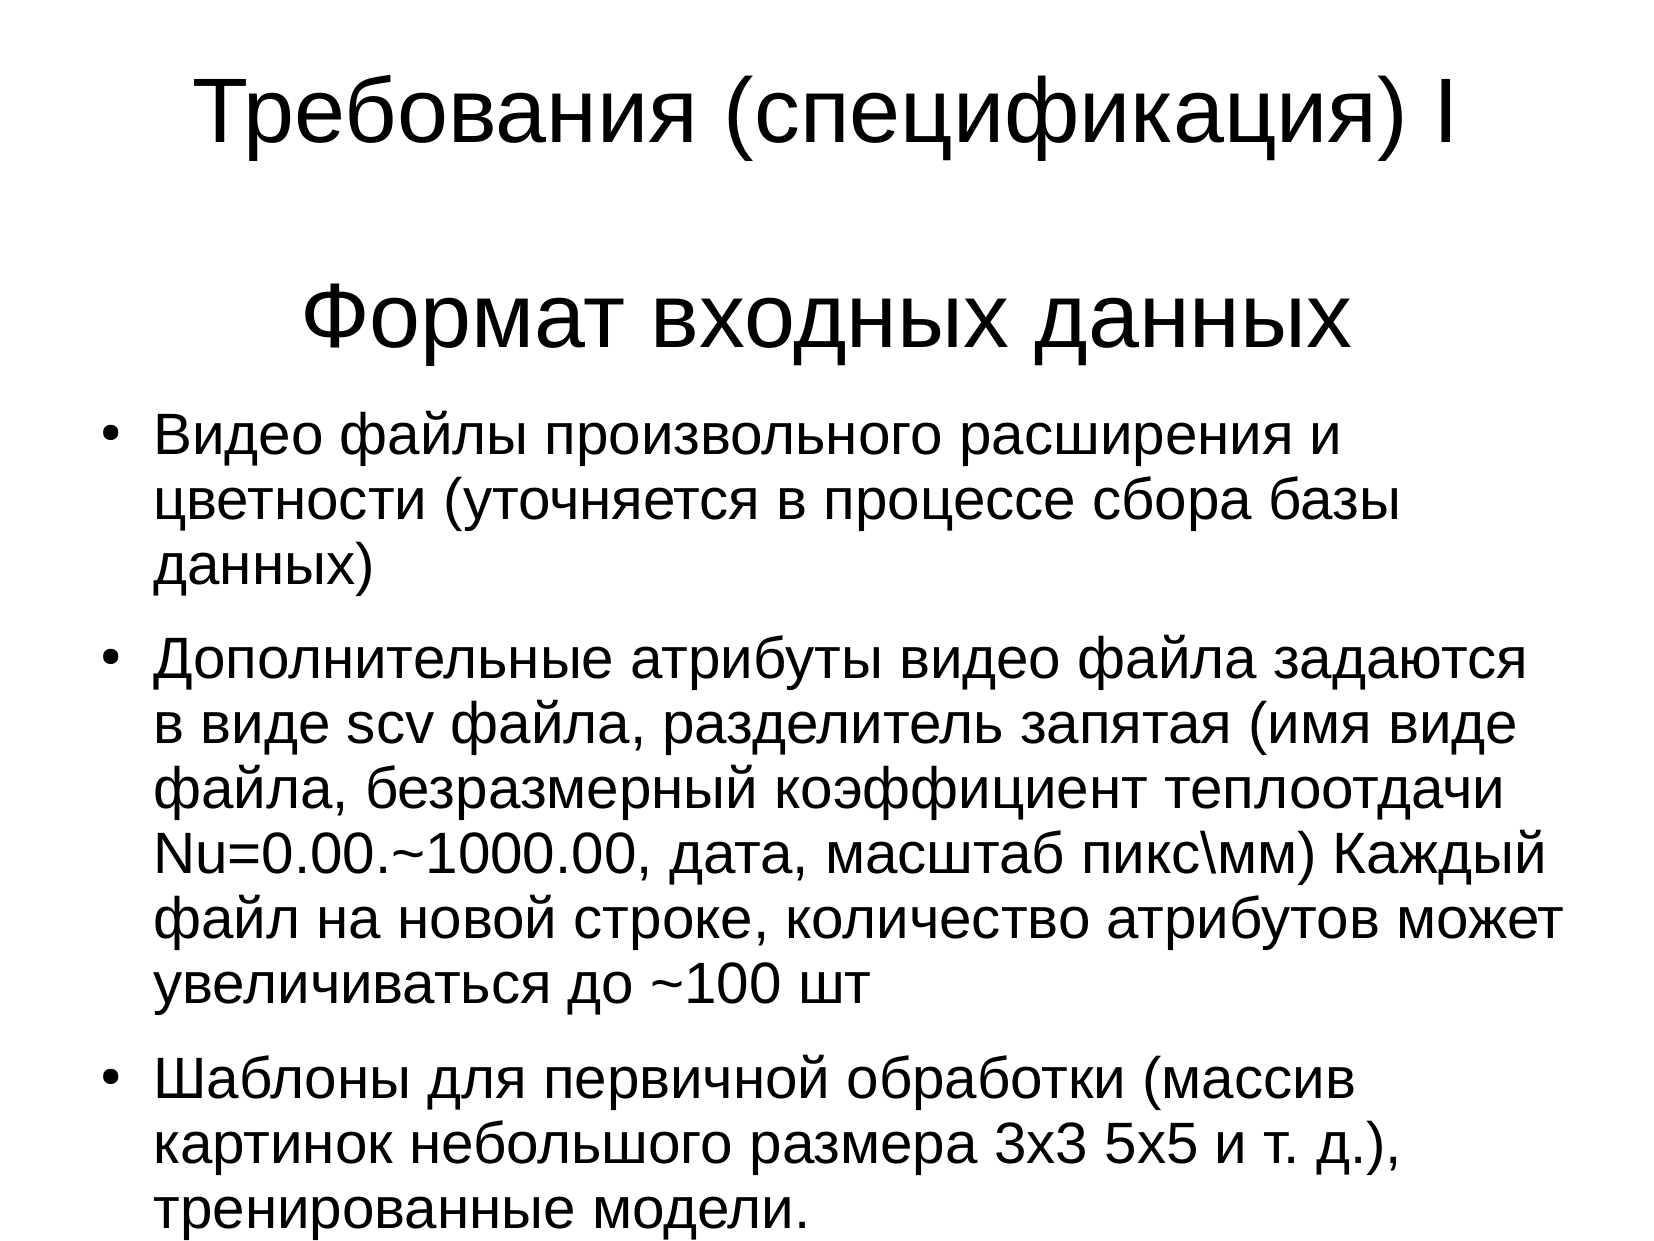

# Требования (спецификация) I Формат входных данных
Видео файлы произвольного расширения и цветности (уточняется в процессе сбора базы данных)
Дополнительные атрибуты видео файла задаются в виде scv файла, разделитель запятая (имя виде файла, безразмерный коэффициент теплоотдачи Nu=0.00.~1000.00, дата, масштаб пикс\мм) Каждый файл на новой строке, количество атрибутов может увеличиваться до ~100 шт
Шаблоны для первичной обработки (массив картинок небольшого размера 3х3 5х5 и т. д.), тренированные модели.